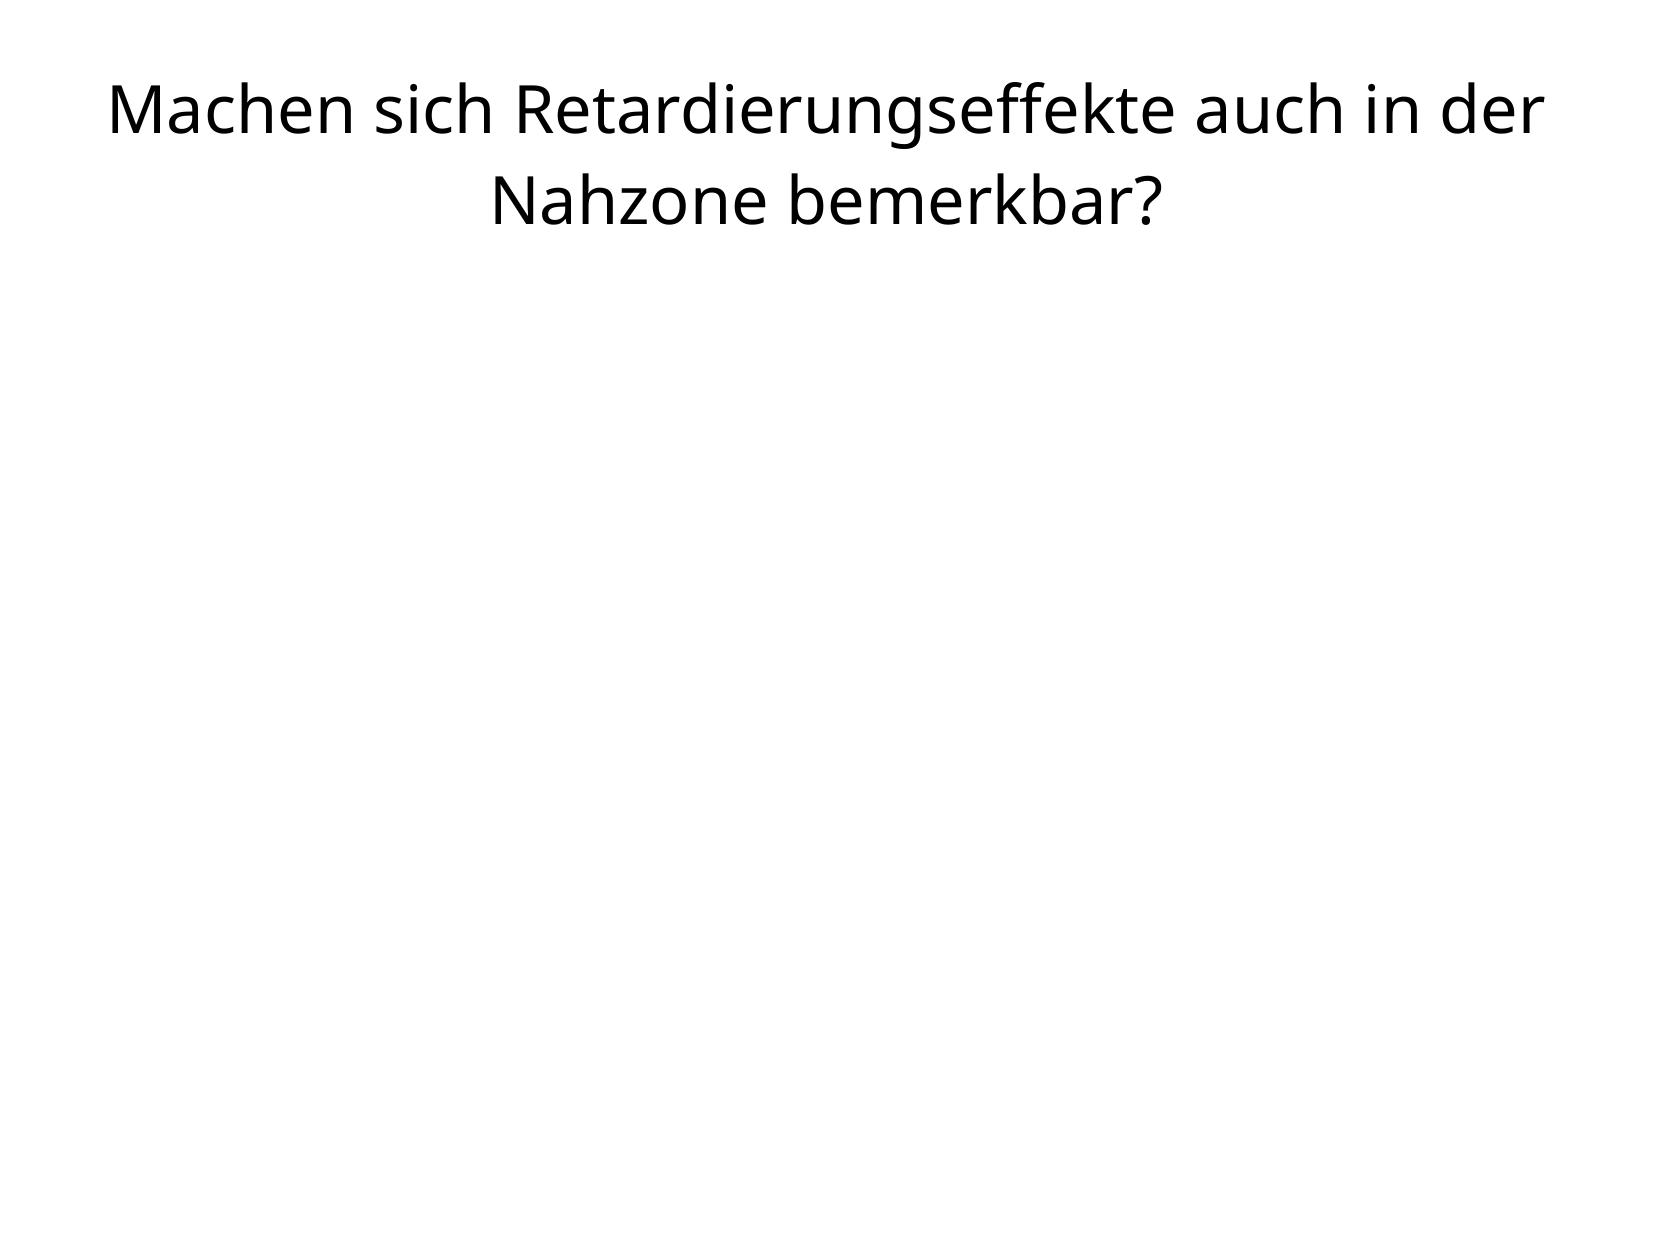

# Machen sich Retardierungseffekte auch in der Nahzone bemerkbar?